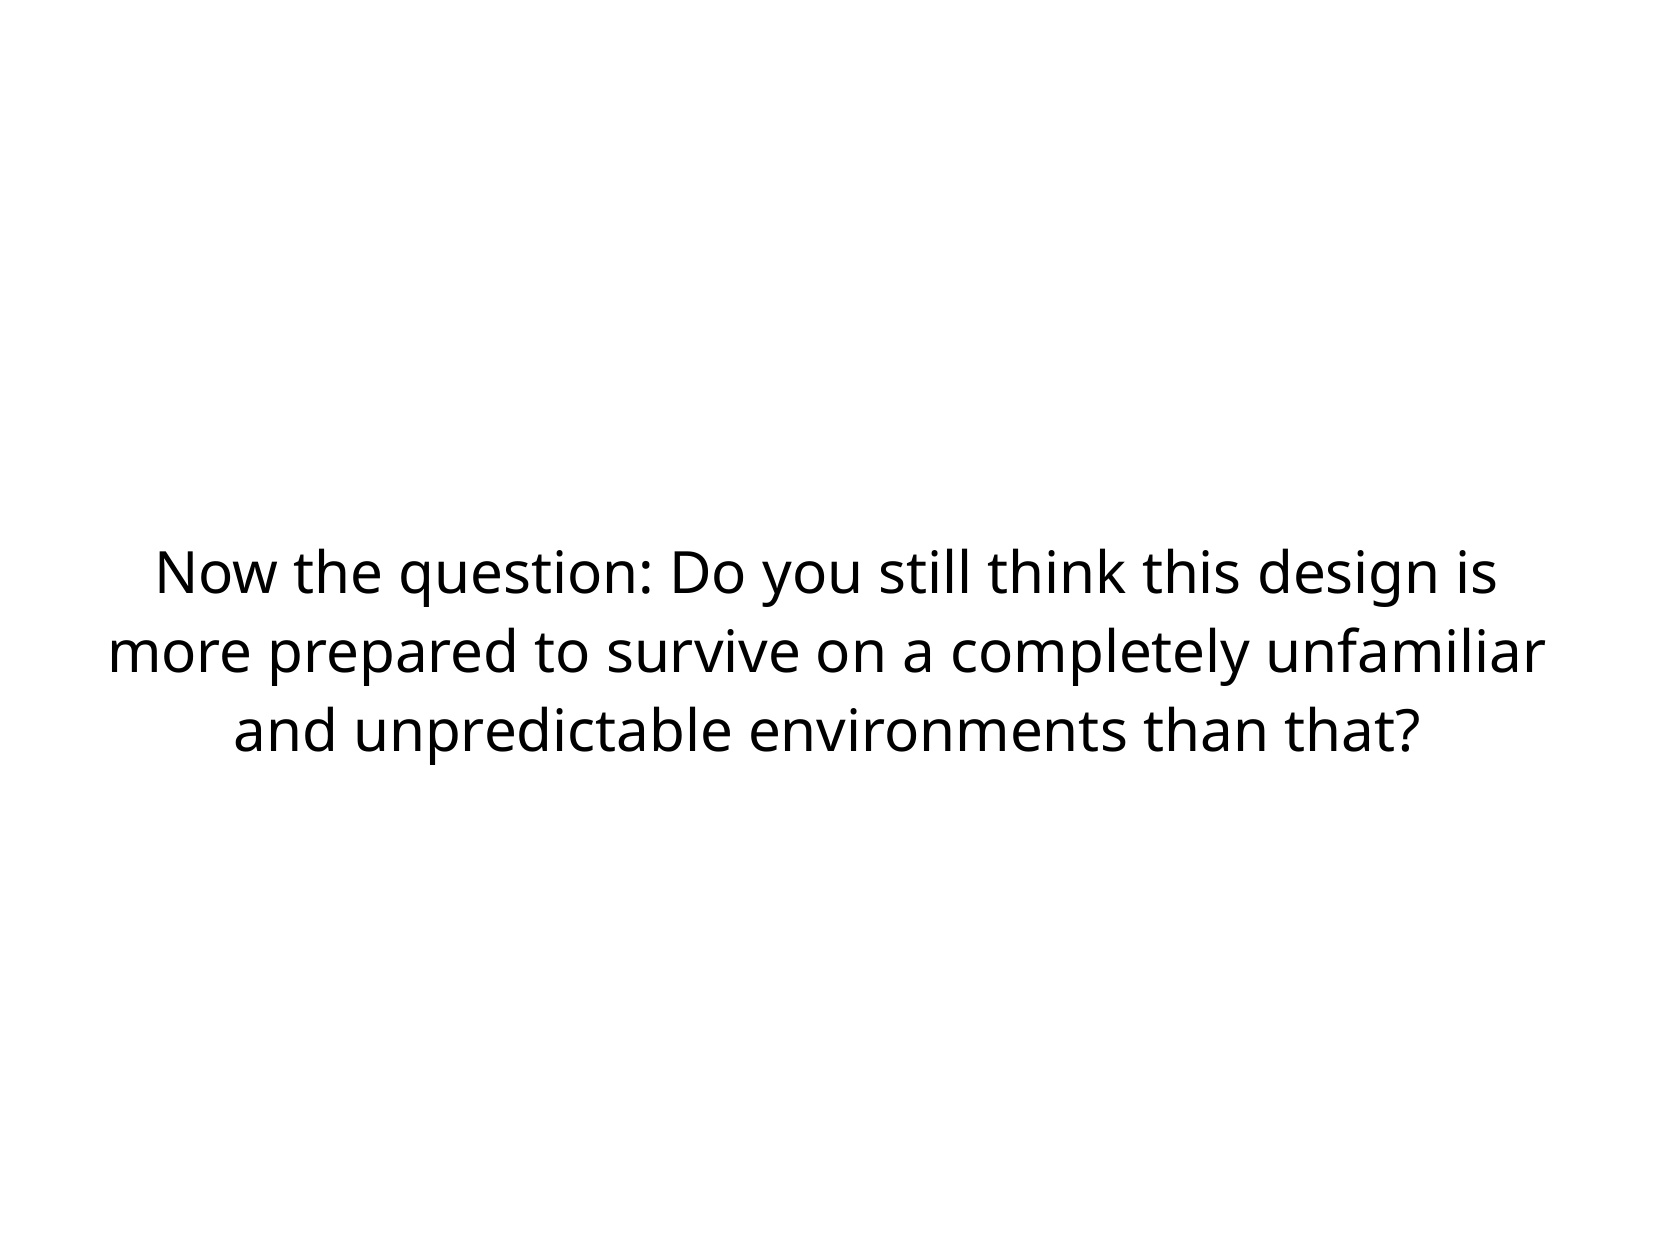

#
Now the question: Do you still think this design is more prepared to survive on a completely unfamiliar and unpredictable environments than that?